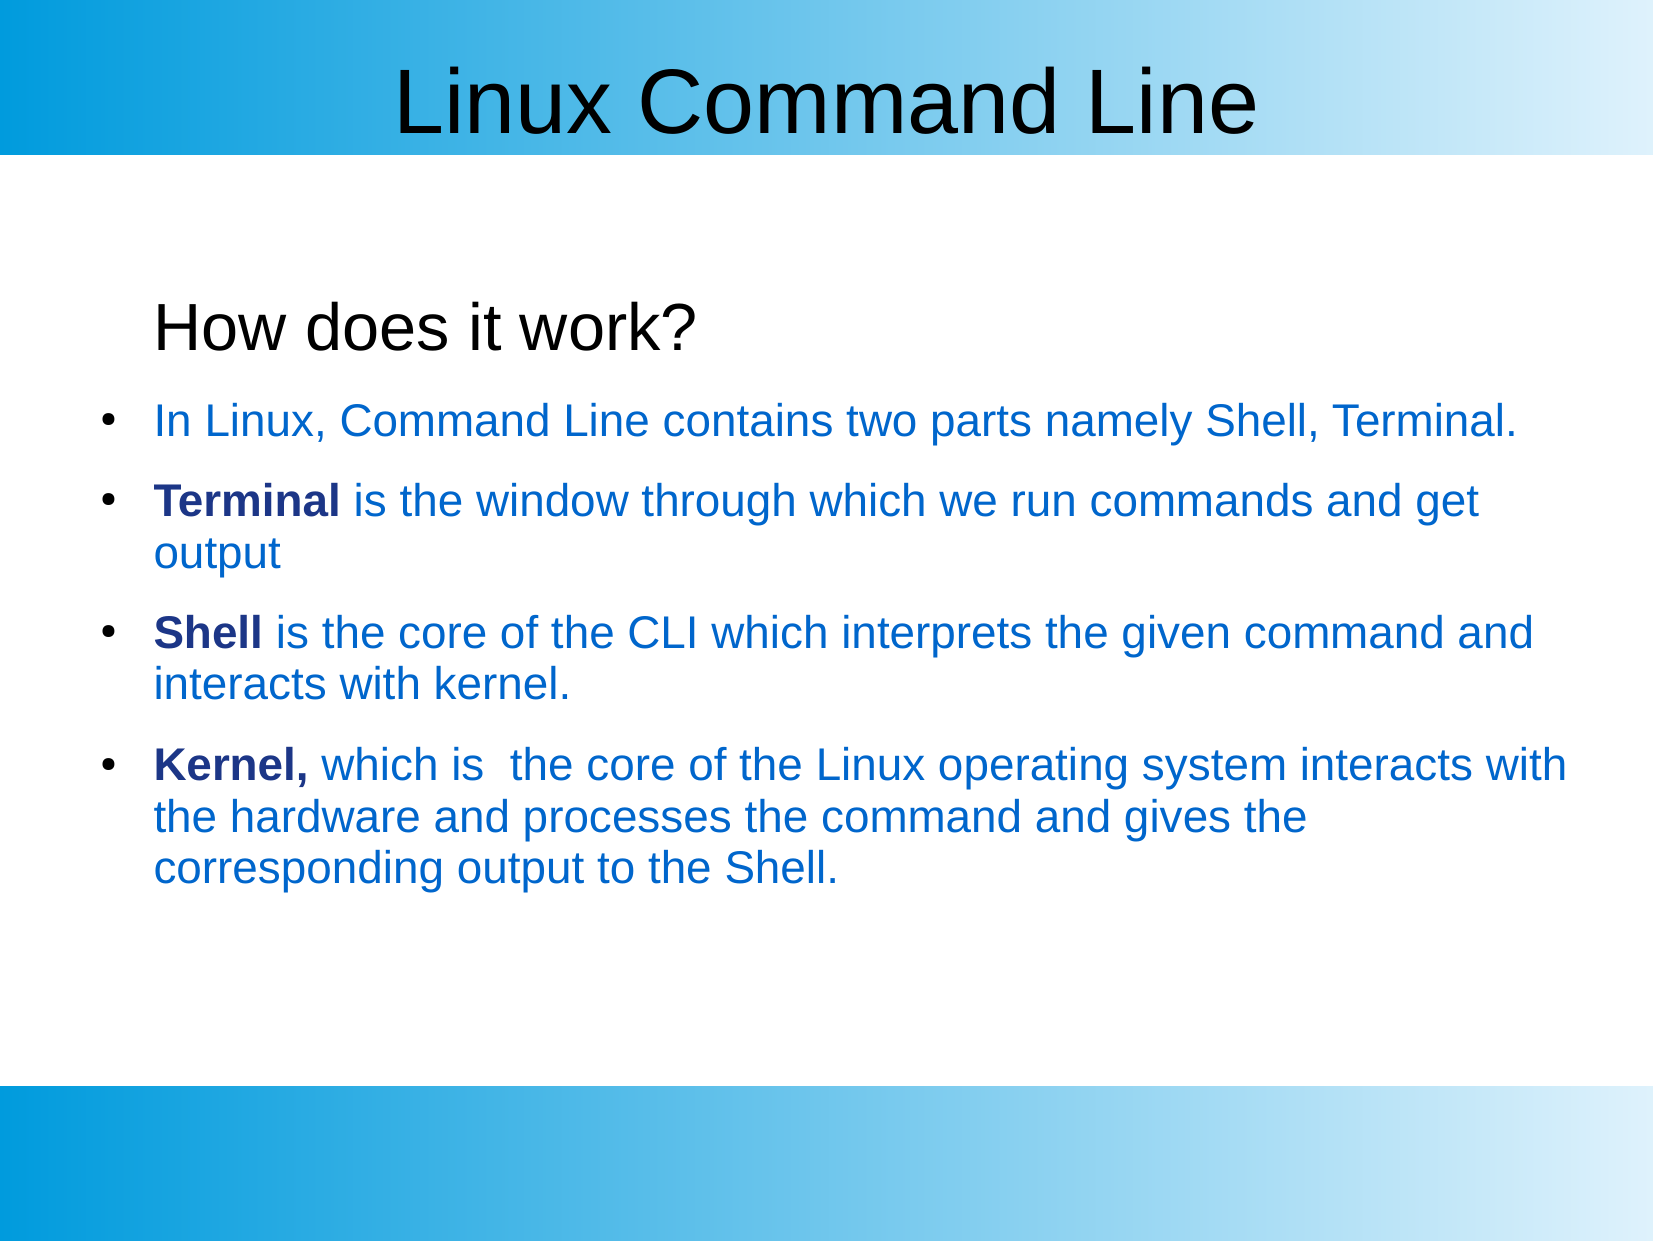

# Linux Command Line
How does it work?
In Linux, Command Line contains two parts namely Shell, Terminal.
Terminal is the window through which we run commands and get output
Shell is the core of the CLI which interprets the given command and interacts with kernel.
Kernel, which is the core of the Linux operating system interacts with the hardware and processes the command and gives the corresponding output to the Shell.